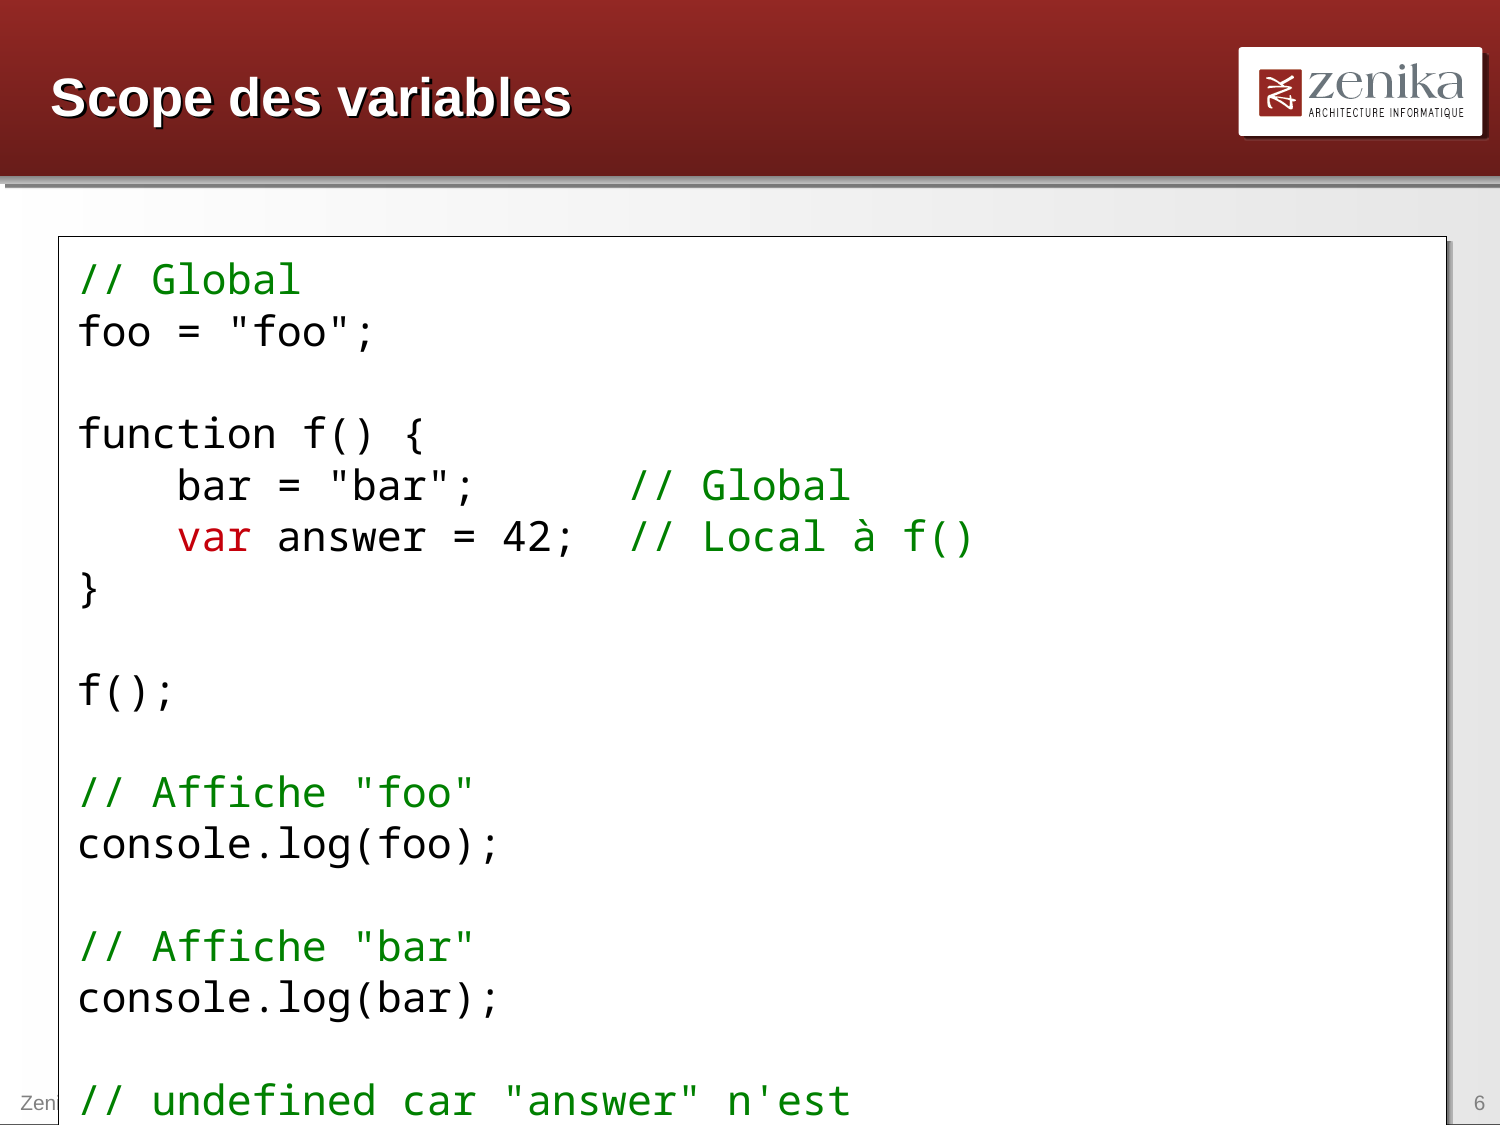

# Scope des variables
// Global
foo = "foo";
function f() {
 bar = "bar"; // Global
 var answer = 42; // Local à f()
}
f();
// Affiche "foo"
console.log(foo);
// Affiche "bar"
console.log(bar);
// undefined car "answer" n'est
// visible que dans la fonction f()
console.log(answer);